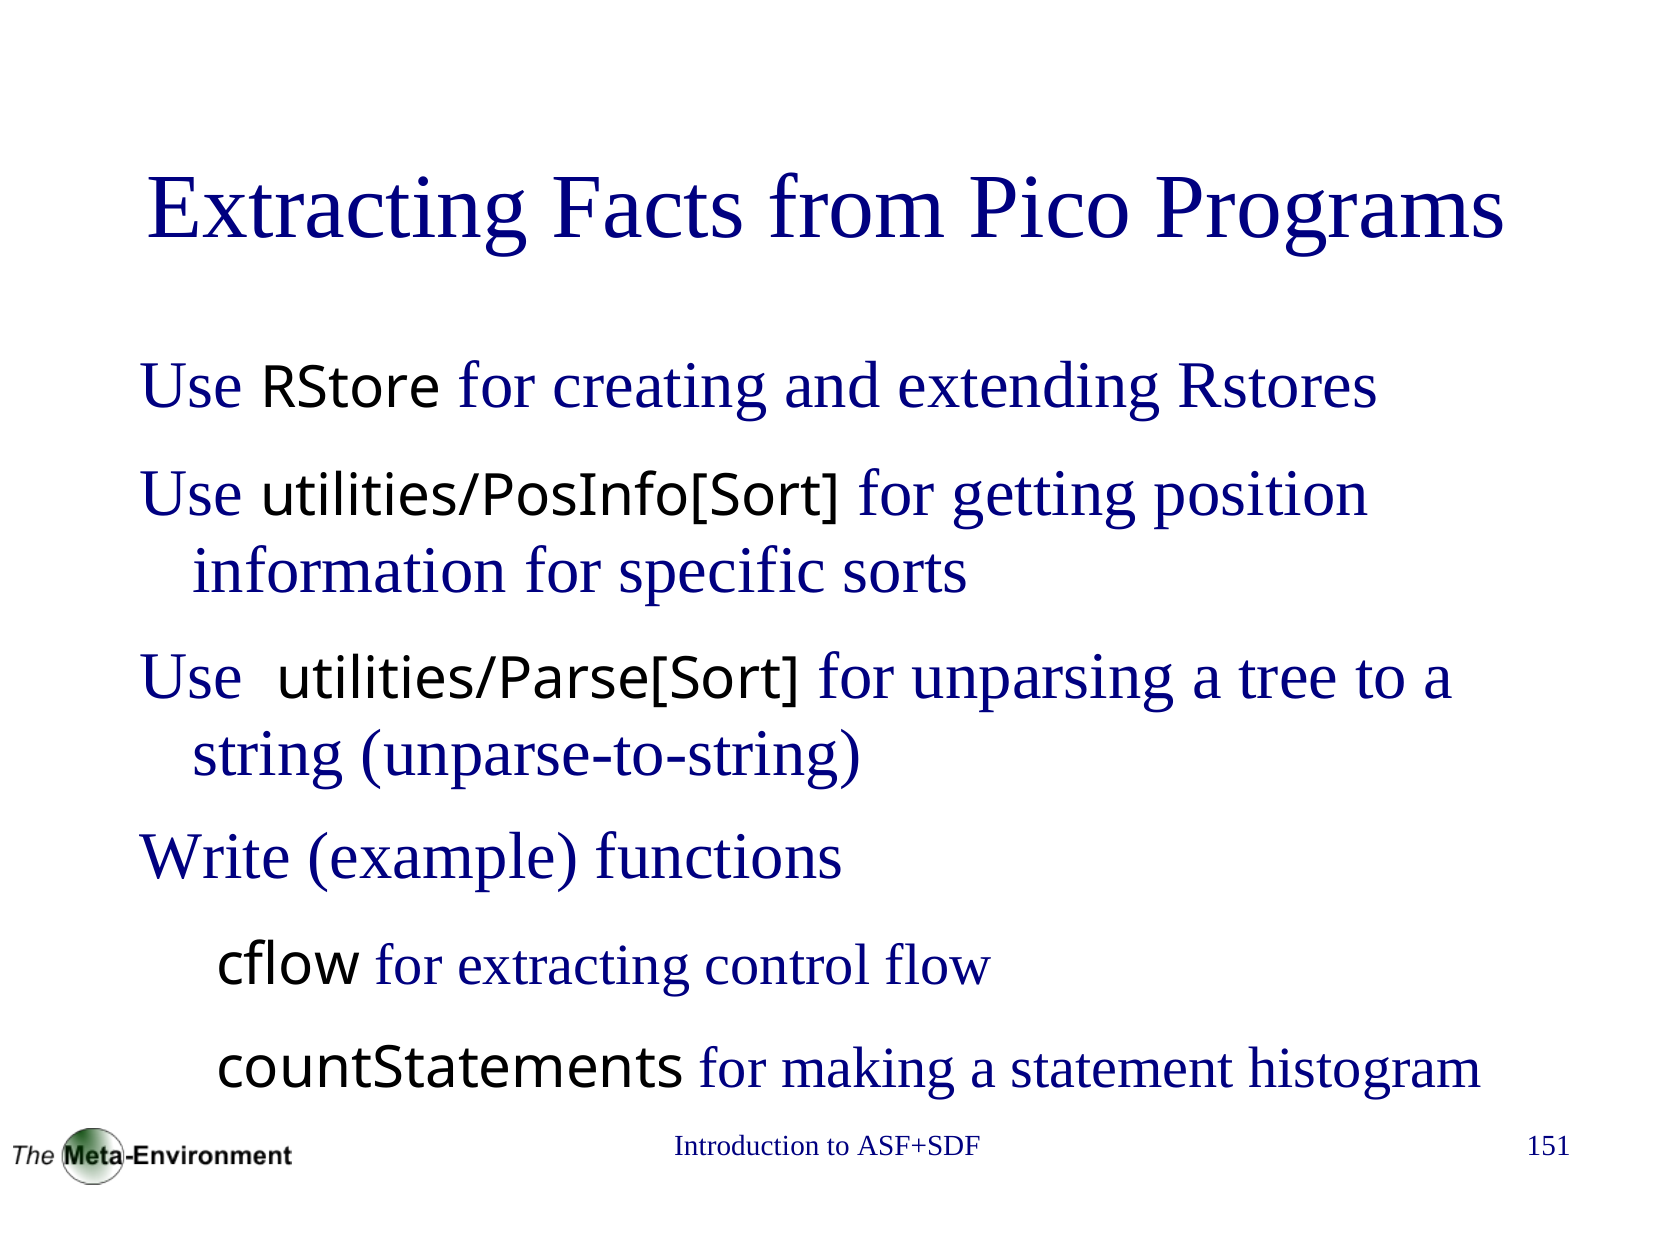

# Extracting Facts from Pico Programs
Use RStore for creating and extending Rstores
Use utilities/PosInfo[Sort] for getting position information for specific sorts
Use utilities/Parse[Sort] for unparsing a tree to a string (unparse-to-string)
Write (example) functions
cflow for extracting control flow
countStatements for making a statement histogram
151